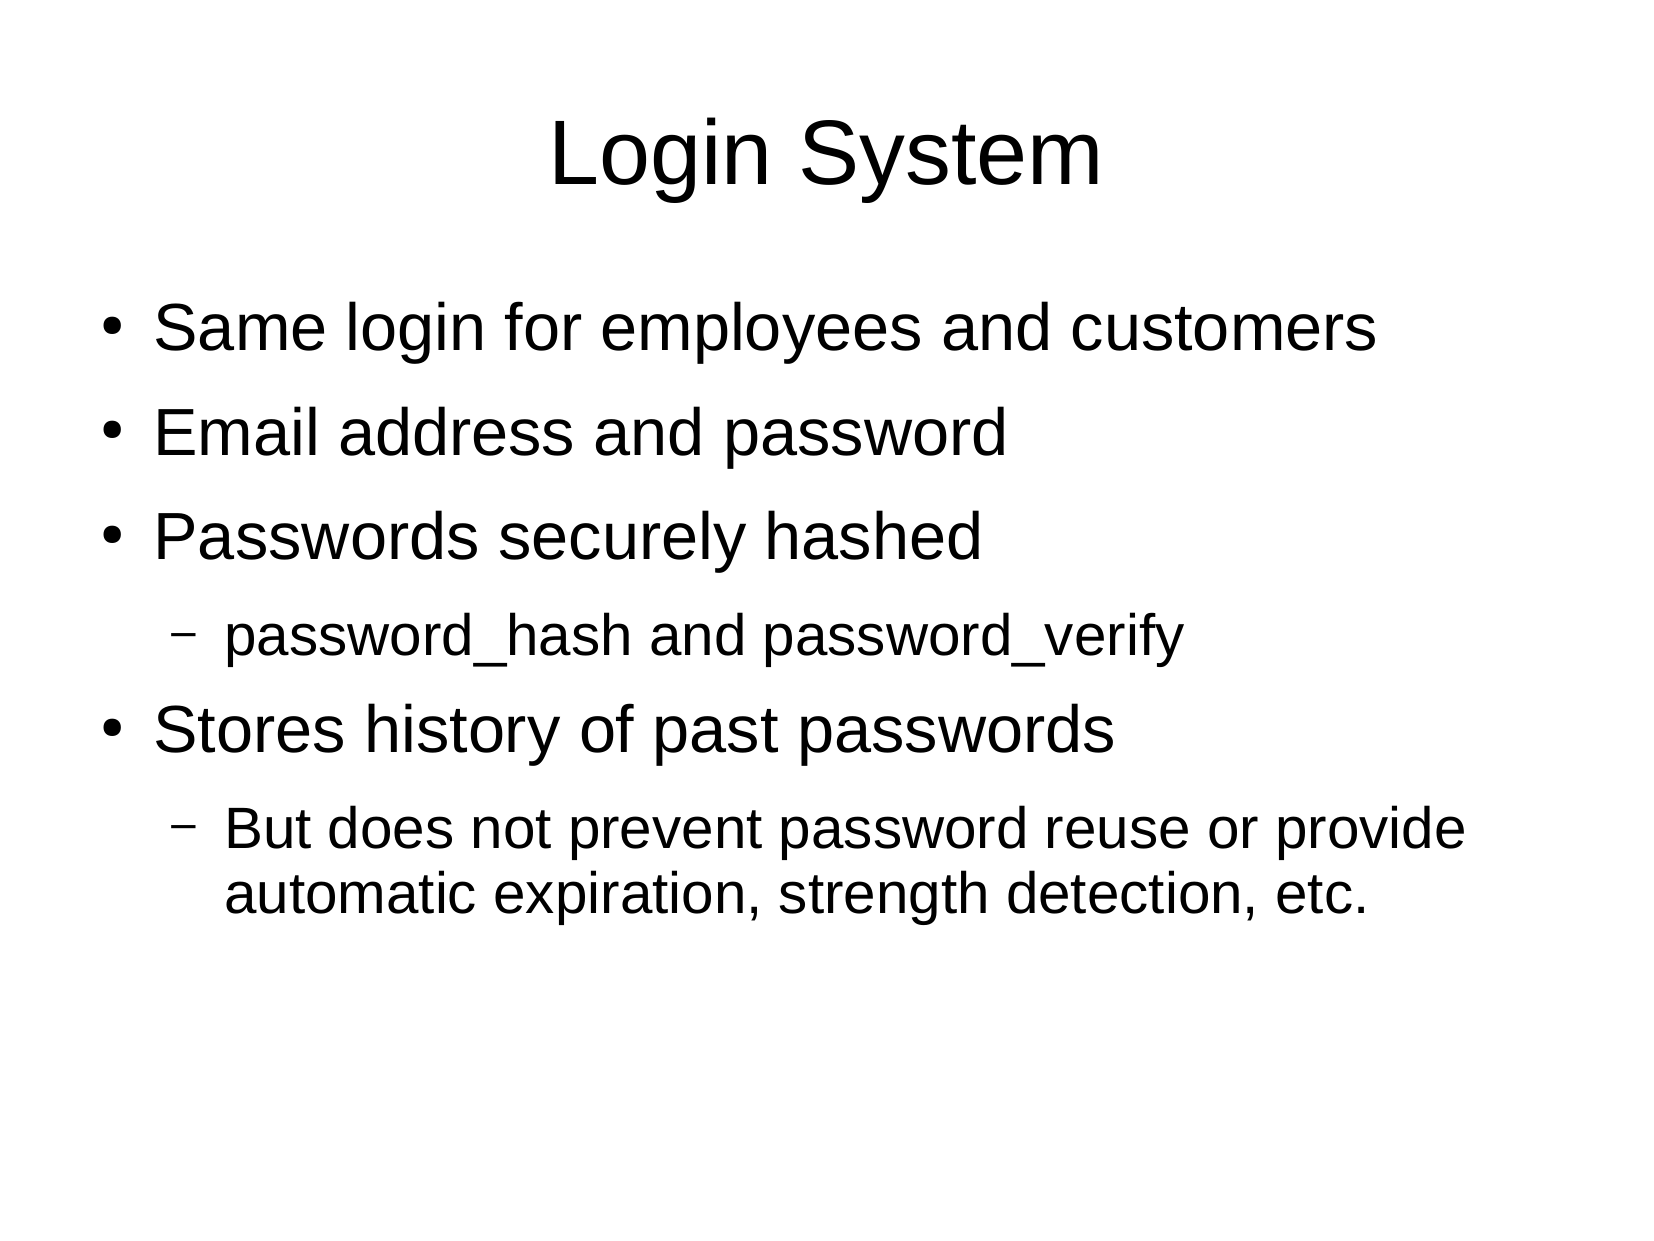

# Login System
Same login for employees and customers
Email address and password
Passwords securely hashed
password_hash and password_verify
Stores history of past passwords
But does not prevent password reuse or provide automatic expiration, strength detection, etc.